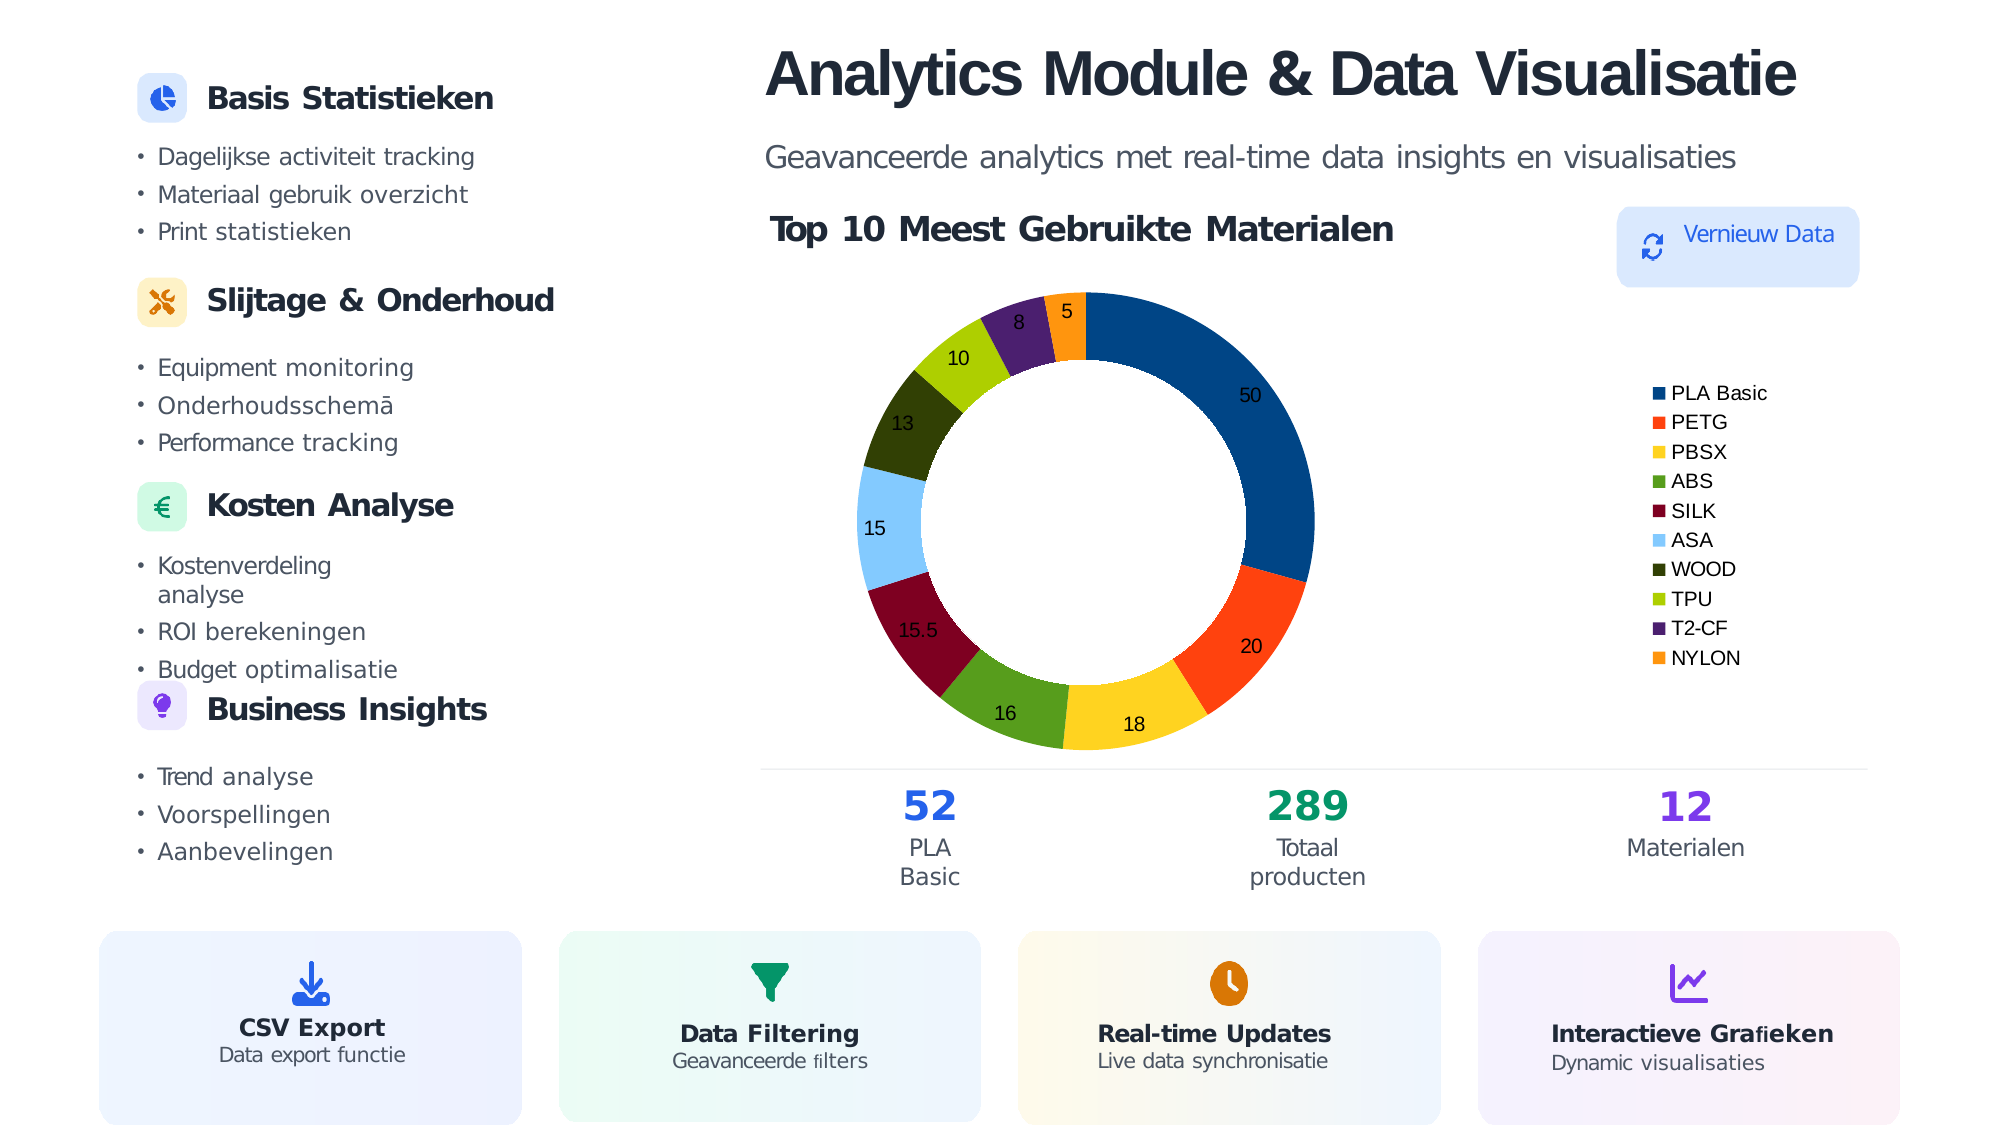

# Analytics Module & Data Visualisatie
Basis Statistieken
Dagelijkse activiteit tracking
Materiaal gebruik overzicht
Print statistieken
Geavanceerde analytics met real-time data insights en visualisaties
Top 10 Meest Gebruikte Materialen
Vernieuw Data
### Chart
| Category | Kolom 1 |
|---|---|
| PLA Basic | 50.0 |
| PETG | 20.0 |
| PBSX | 18.0 |
| ABS | 16.0 |
| SILK | 15.5 |
| ASA | 15.0 |
| WOOD | 13.0 |
| TPU | 10.0 |
| T2-CF | 8.0 |
| NYLON | 5.0 |
Slijtage & Onderhoud
Equipment monitoring
Onderhoudsschemā
Performance tracking
Kosten Analyse
Kostenverdeling analyse
ROI berekeningen
Budget optimalisatie
Business Insights
Trend analyse
Voorspellingen
Aanbevelingen
52
PLA Basic
289
Totaal producten
12
Materialen
CSV Export
Data export functie
Data Filtering
Geavanceerde ﬁlters
Interactieve Graﬁeken
Dynamic visualisaties
Real-time Updates
Live data synchronisatie